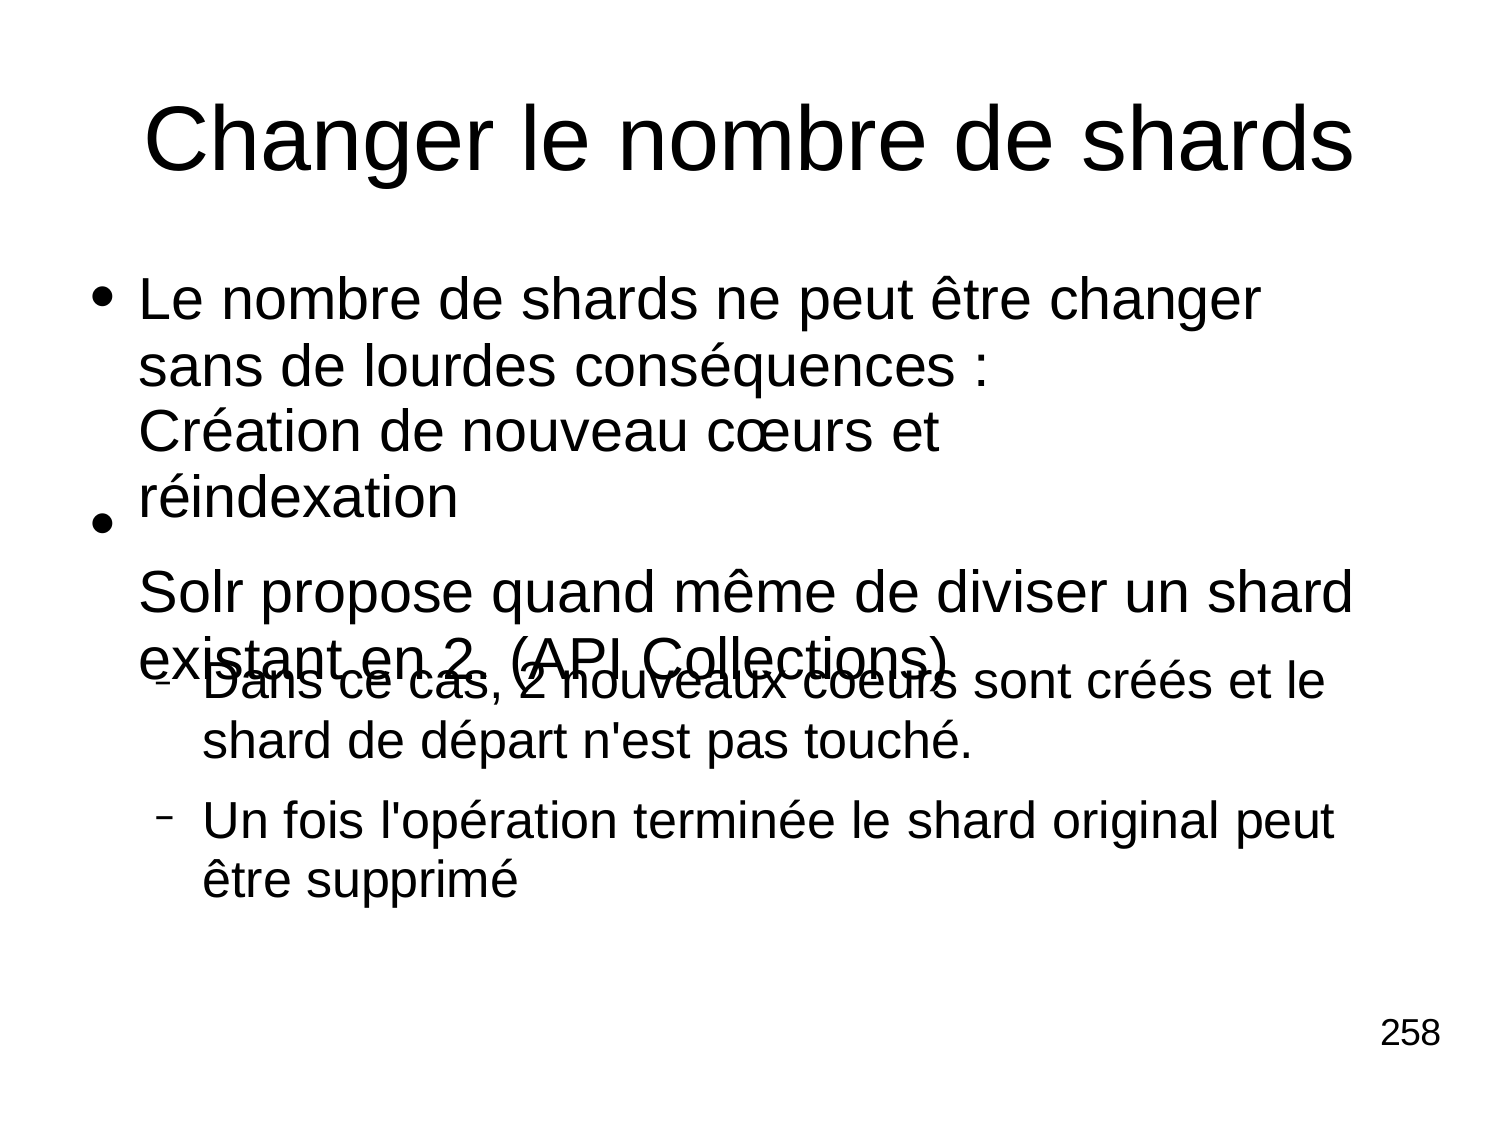

# Changer le nombre de shards
Le nombre de shards ne peut être changer sans de lourdes conséquences :
Création de nouveau cœurs et réindexation
Solr propose quand même de diviser un shard existant en 2. (API Collections)
●
●
–	Dans ce cas, 2 nouveaux coeurs sont créés et le shard de départ n'est pas touché.
Un fois l'opération terminée le shard original peut être supprimé
–
258